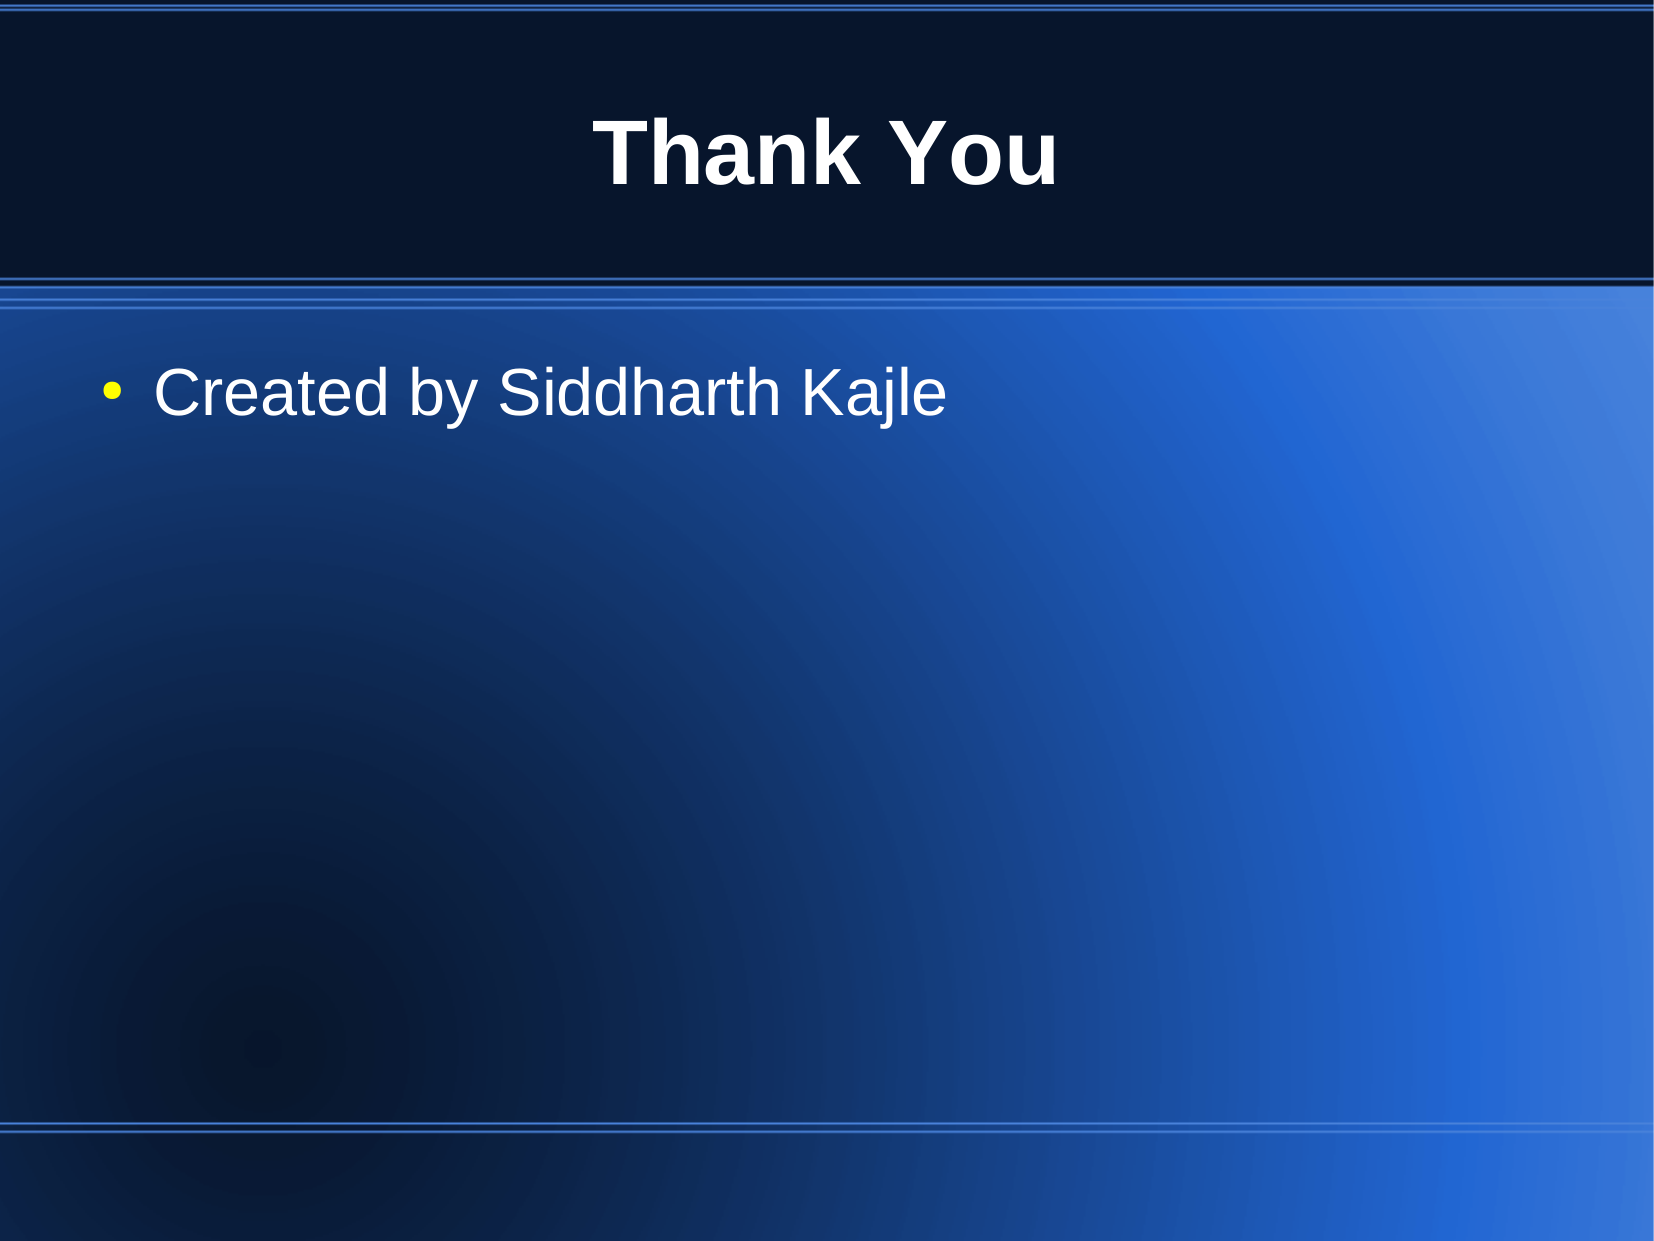

# Thank You
Created by Siddharth Kajle